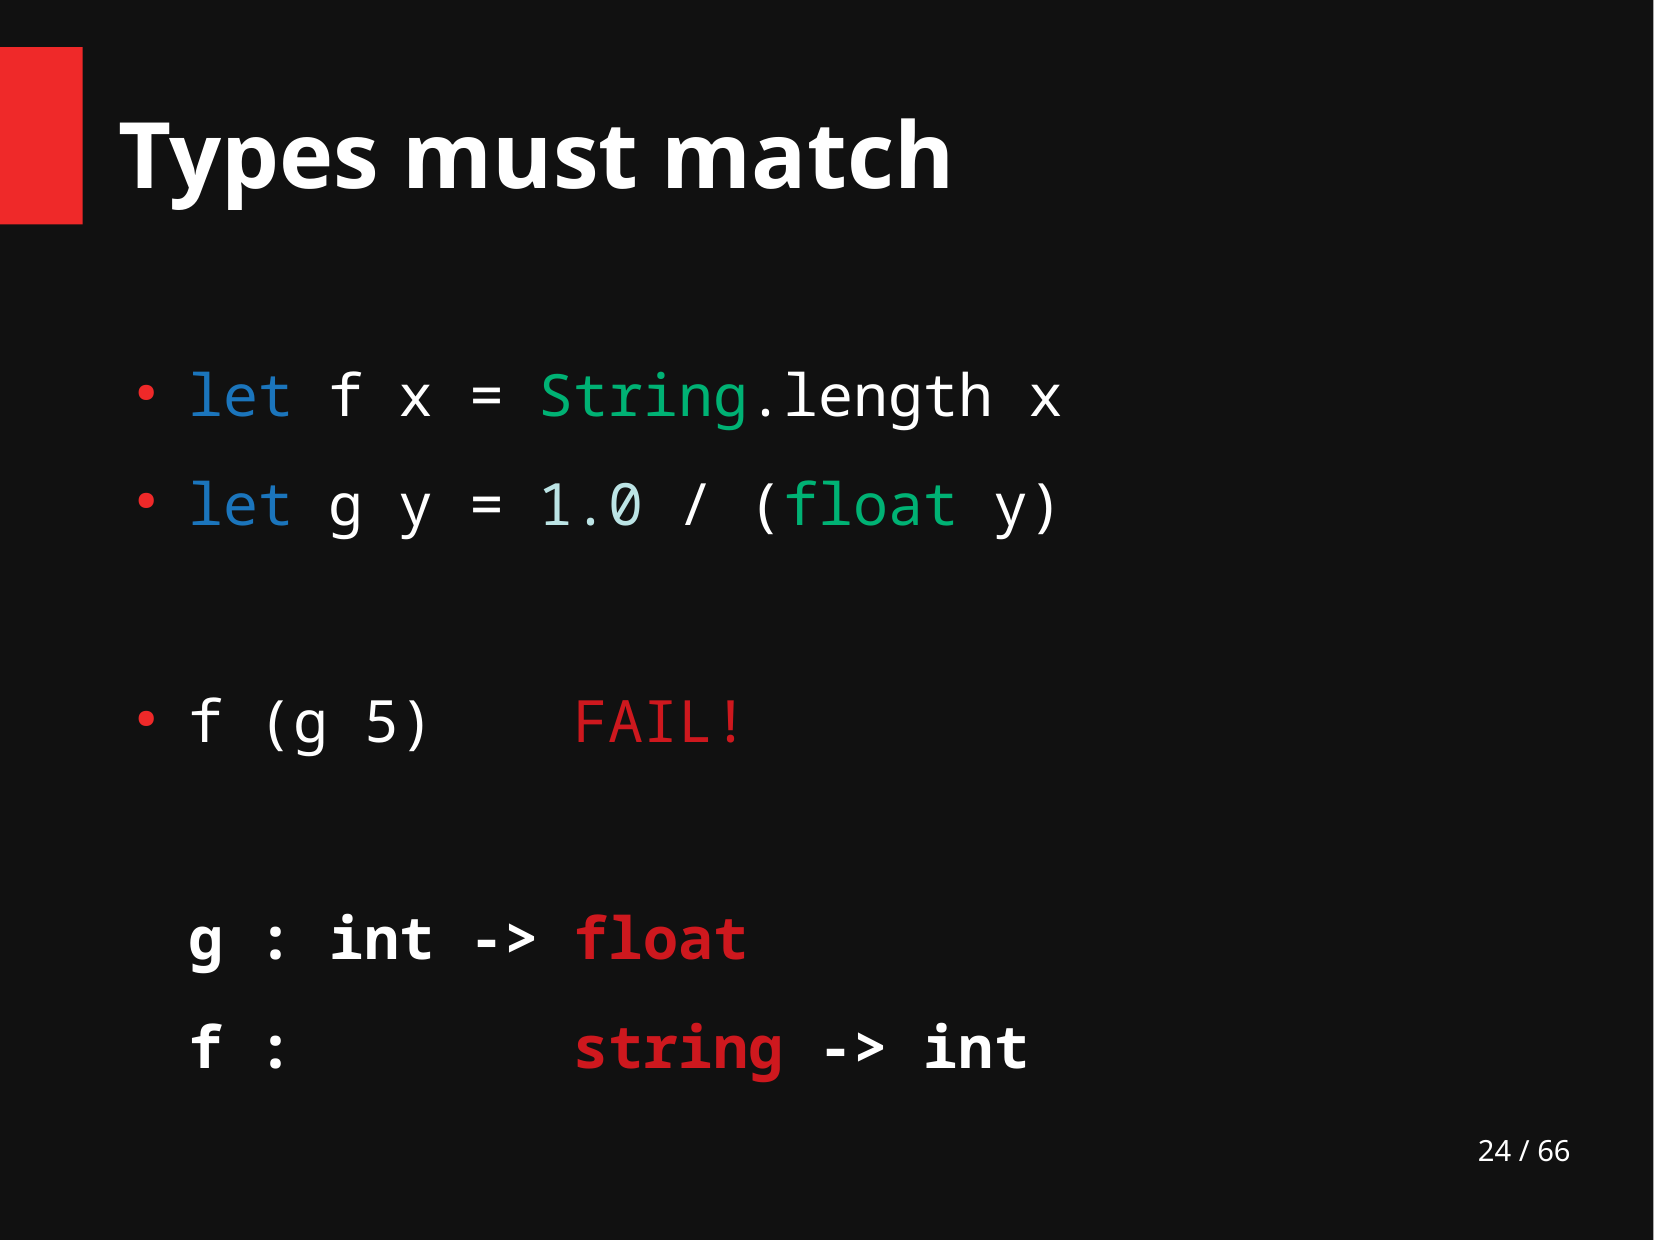

Types must match
# let f x = String.length x
let g y = 1.0 / (float y)
f (g 5) FAIL!
g : int -> float
f : string -> int
Output of g not accepted by f
24